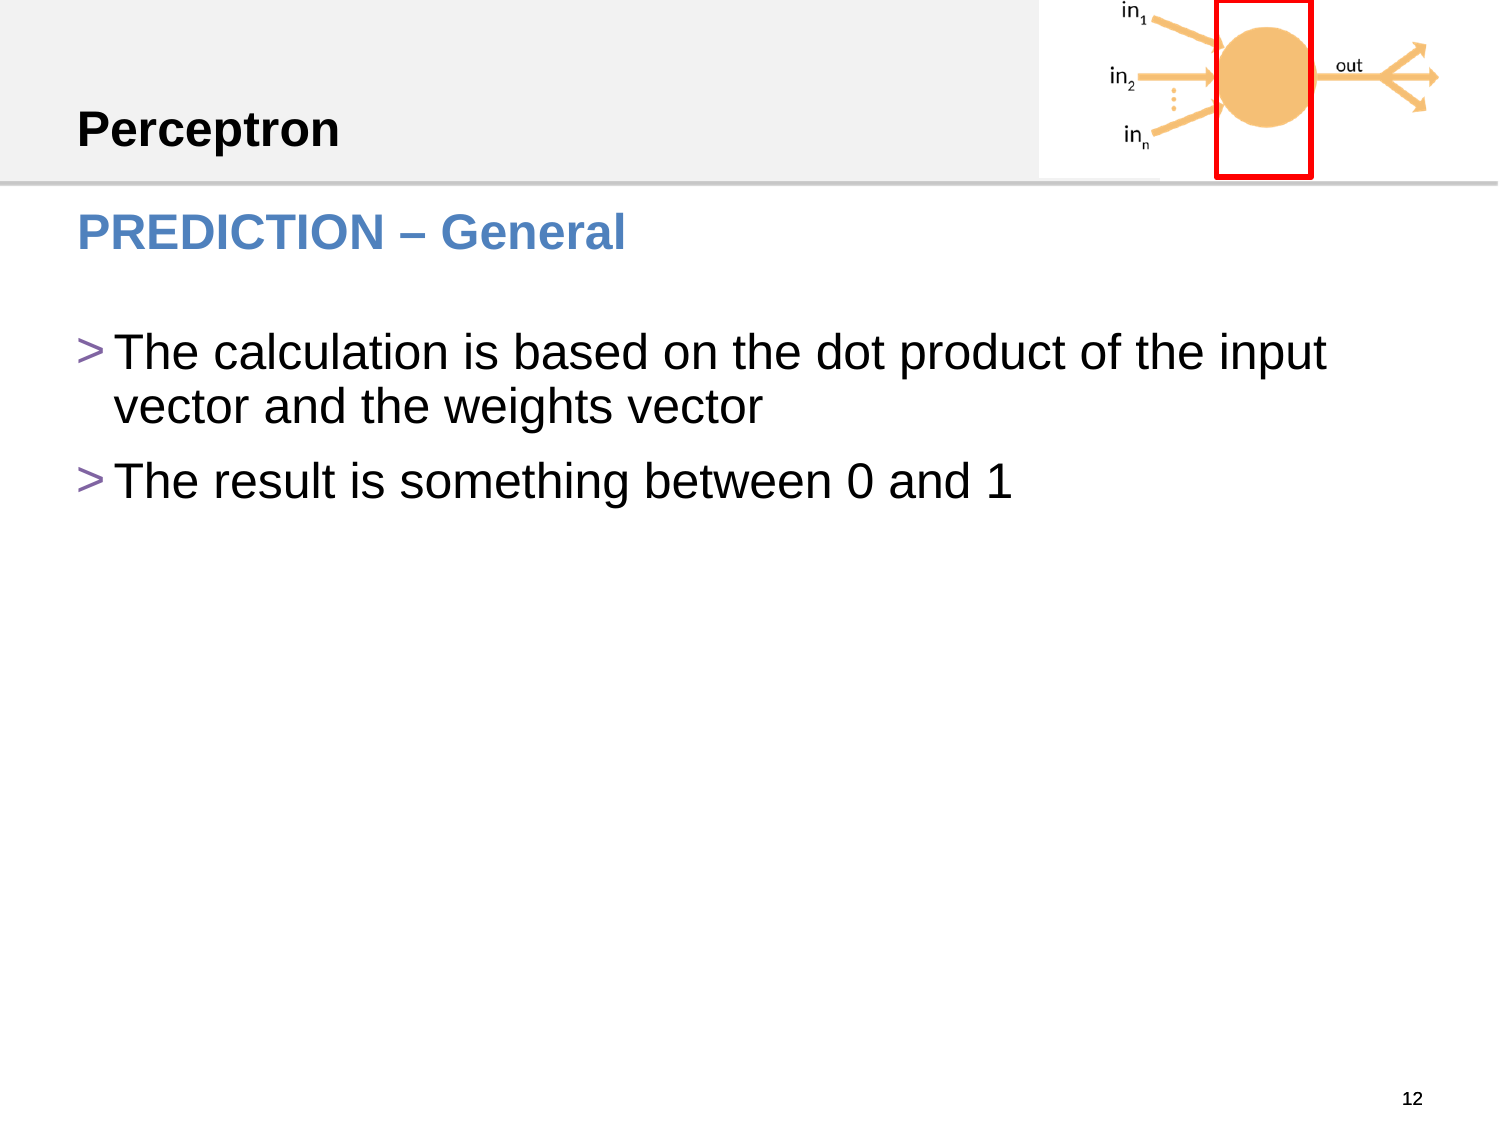

Perceptron
PREDICTION – General
# The calculation is based on the dot product of the input vector and the weights vector
The result is something between 0 and 1